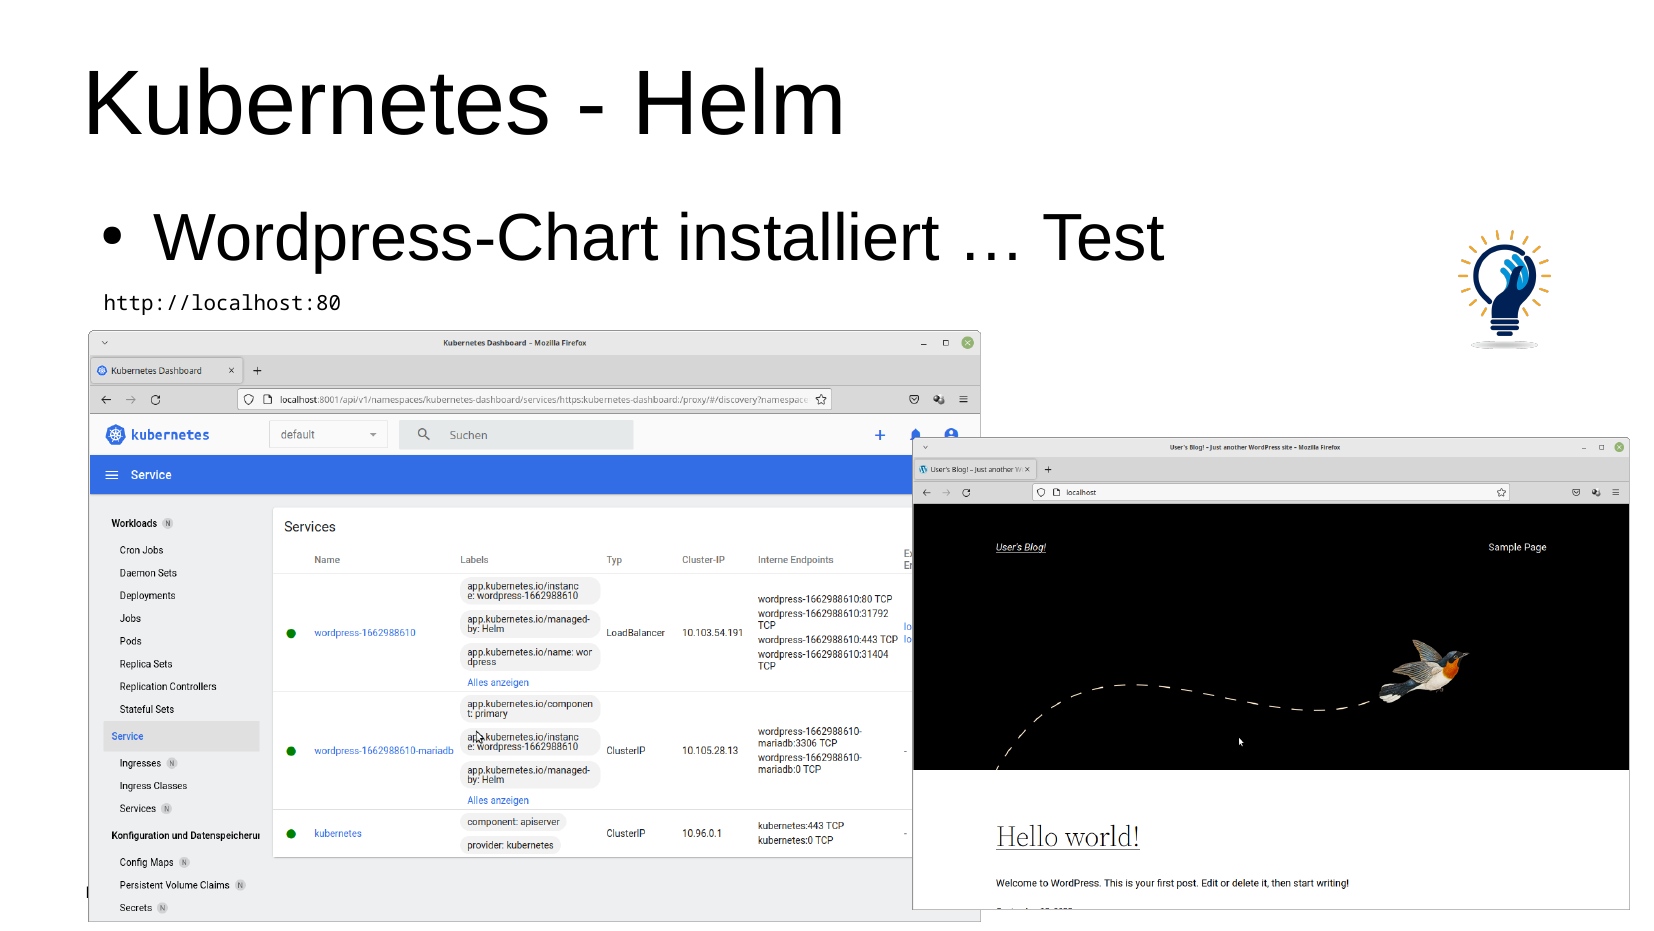

# Kubernetes - Helm
Wordpress-Chart installiert … Test
http://localhost:80
Docker & Kubernetes																Dr. Matthias Boldt